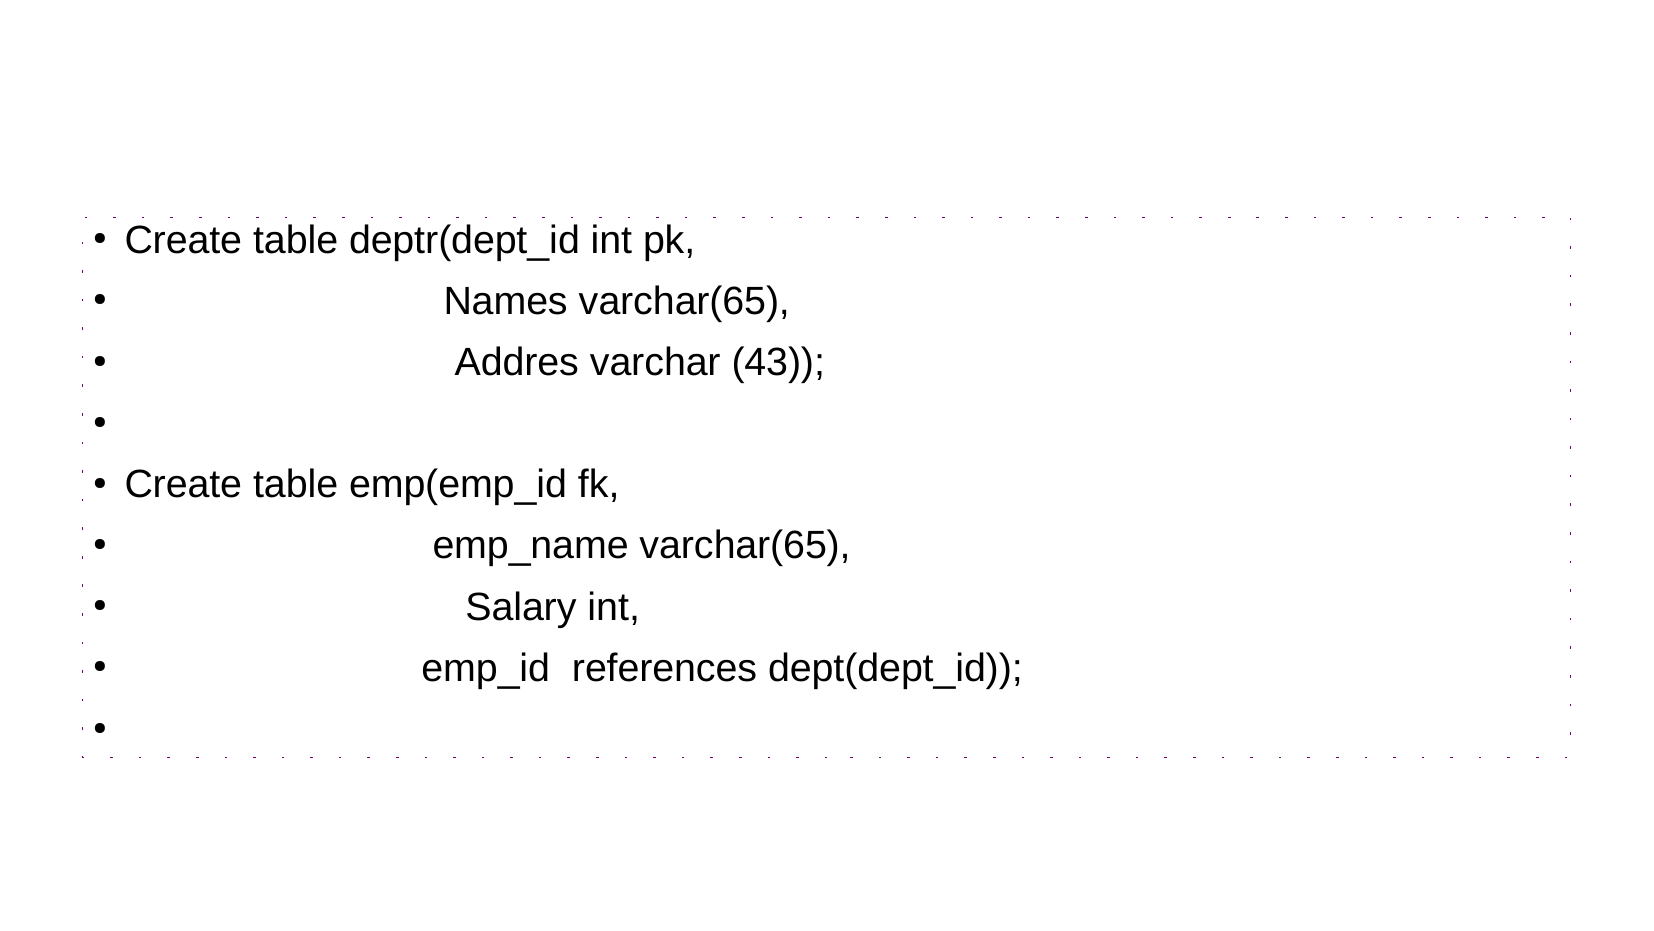

#
Create table deptr(dept_id int pk,
 Names varchar(65),
 Addres varchar (43));
Create table emp(emp_id fk,
 emp_name varchar(65),
 Salary int,
 emp_id references dept(dept_id));